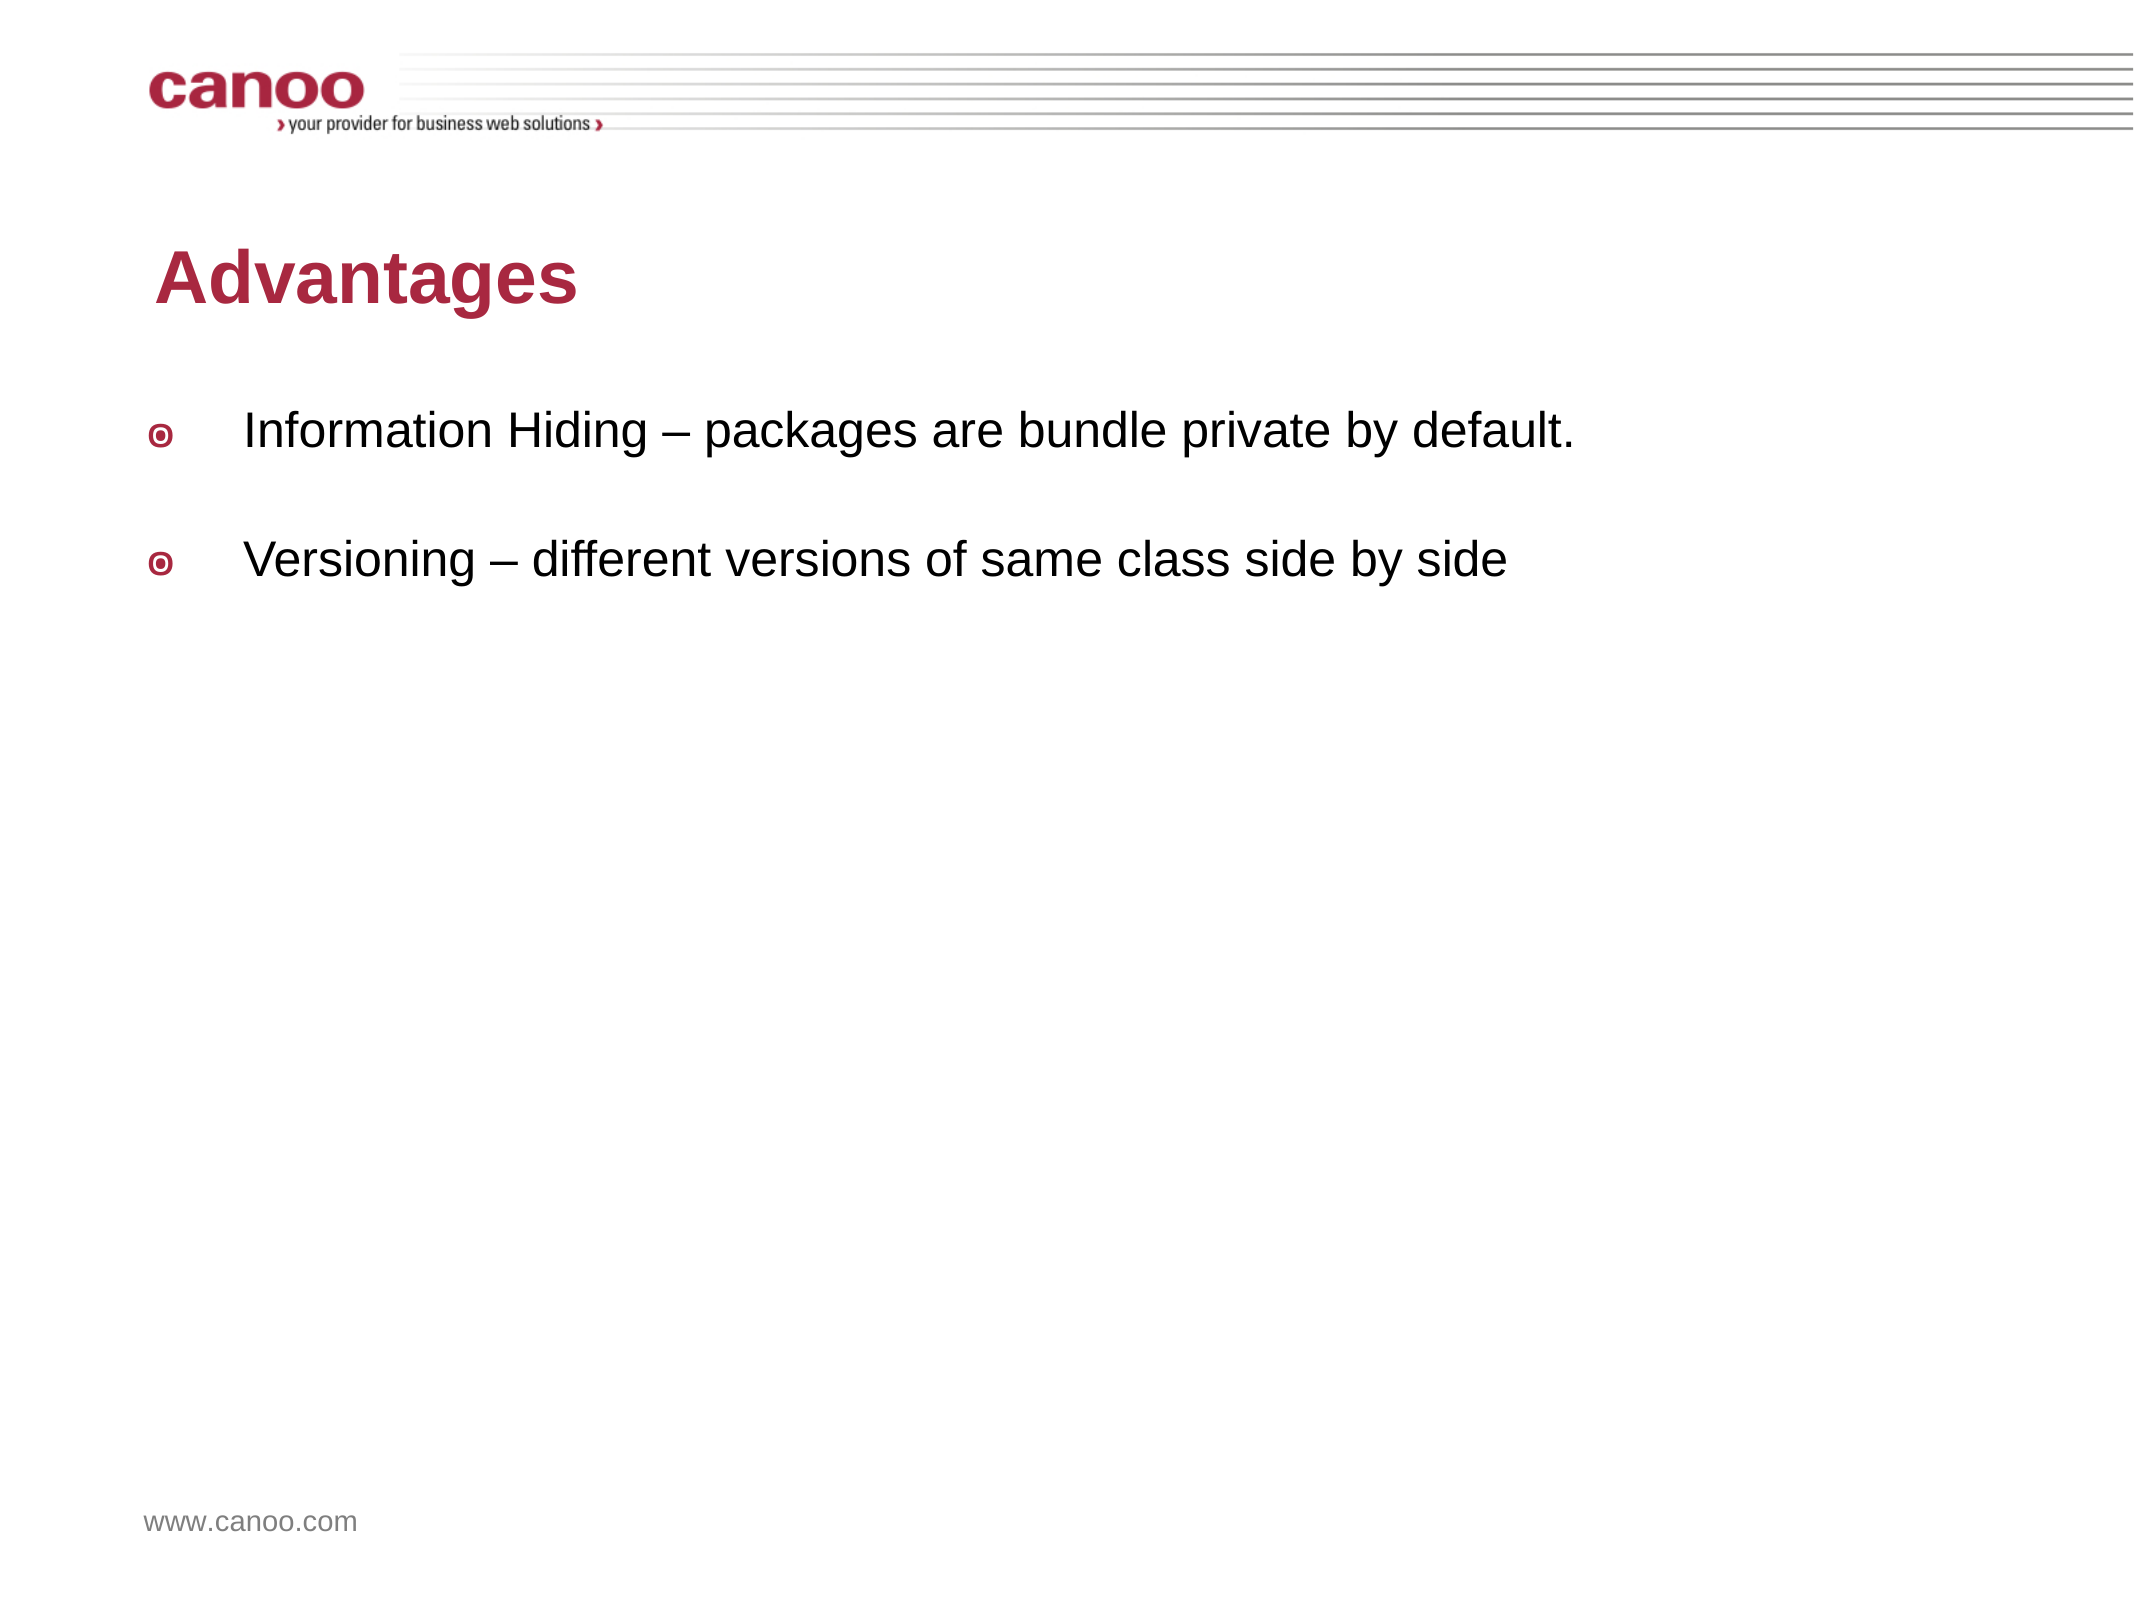

# Advantages
 Information Hiding – packages are bundle private by default.
 Versioning – different versions of same class side by side